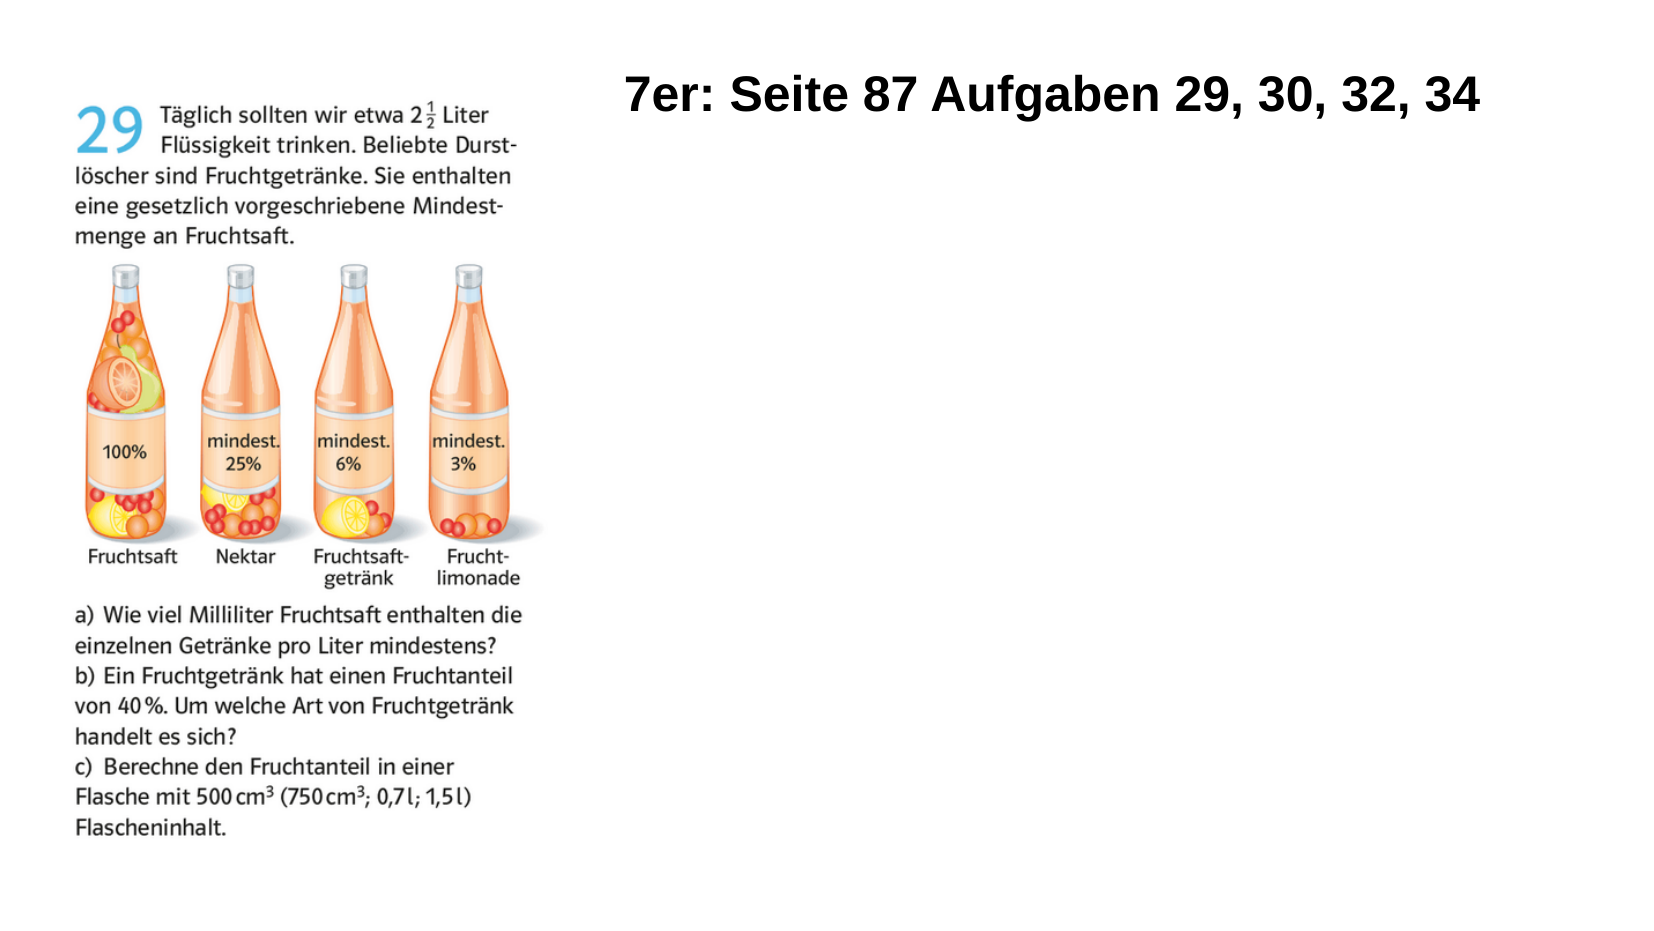

# 7er: Seite 87 Aufgaben 29, 30, 32, 34